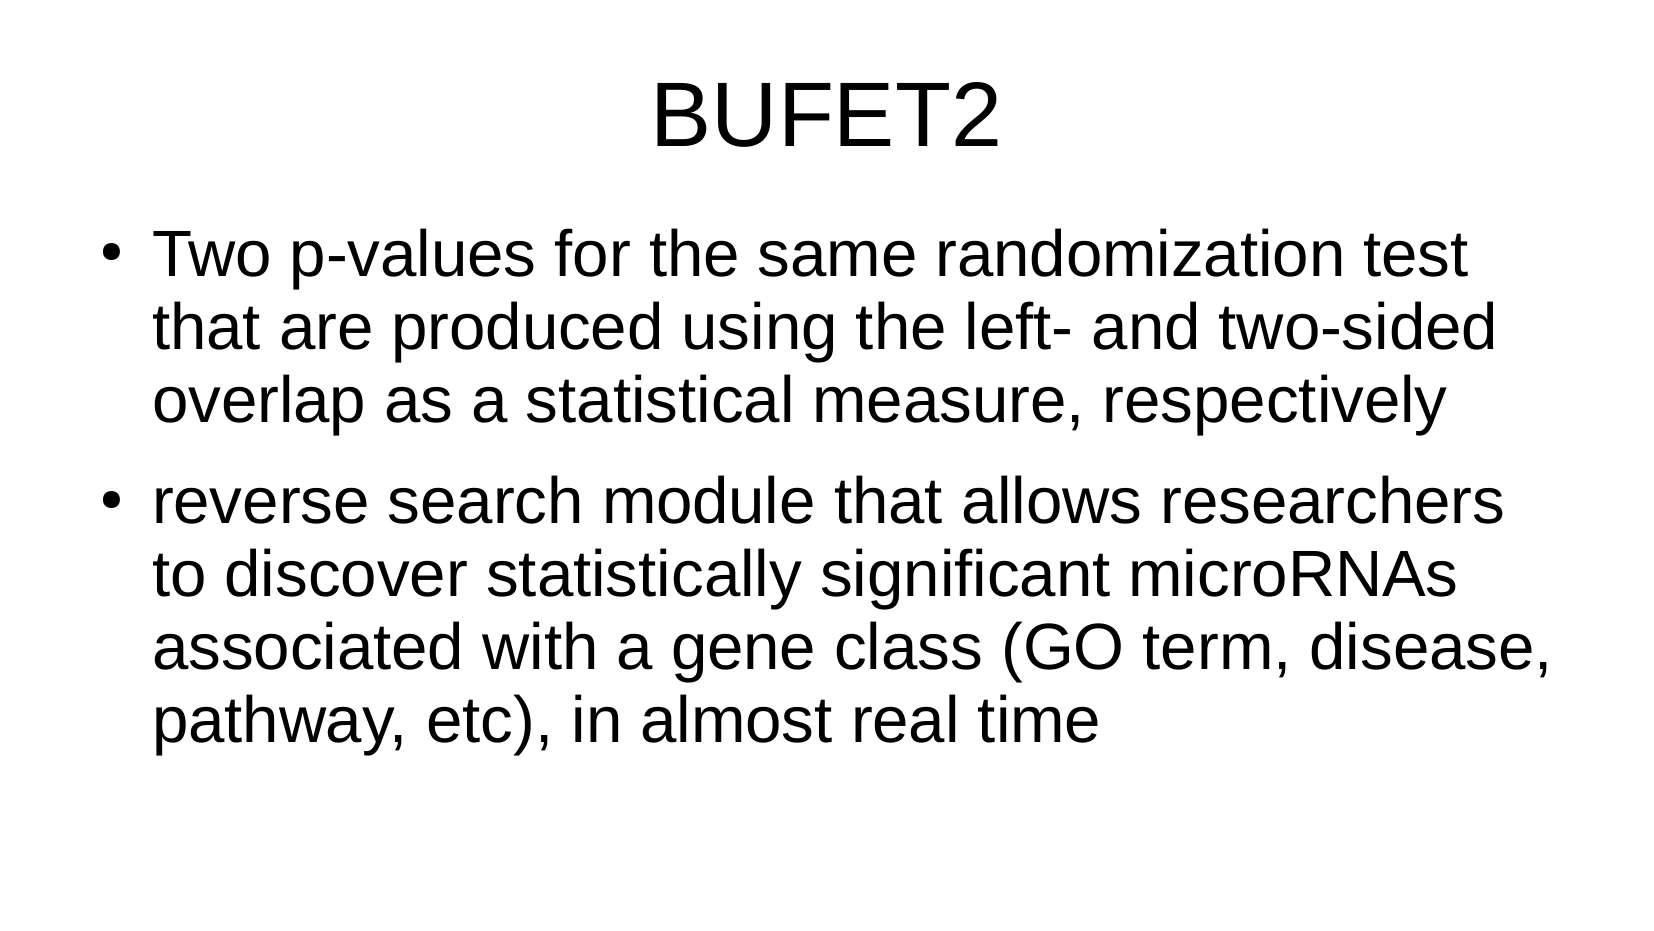

# BUFET2
Two p-values for the same randomization test that are produced using the left- and two-sided overlap as a statistical measure, respectively
reverse search module that allows researchers to discover statistically significant microRNAs associated with a gene class (GO term, disease, pathway, etc), in almost real time